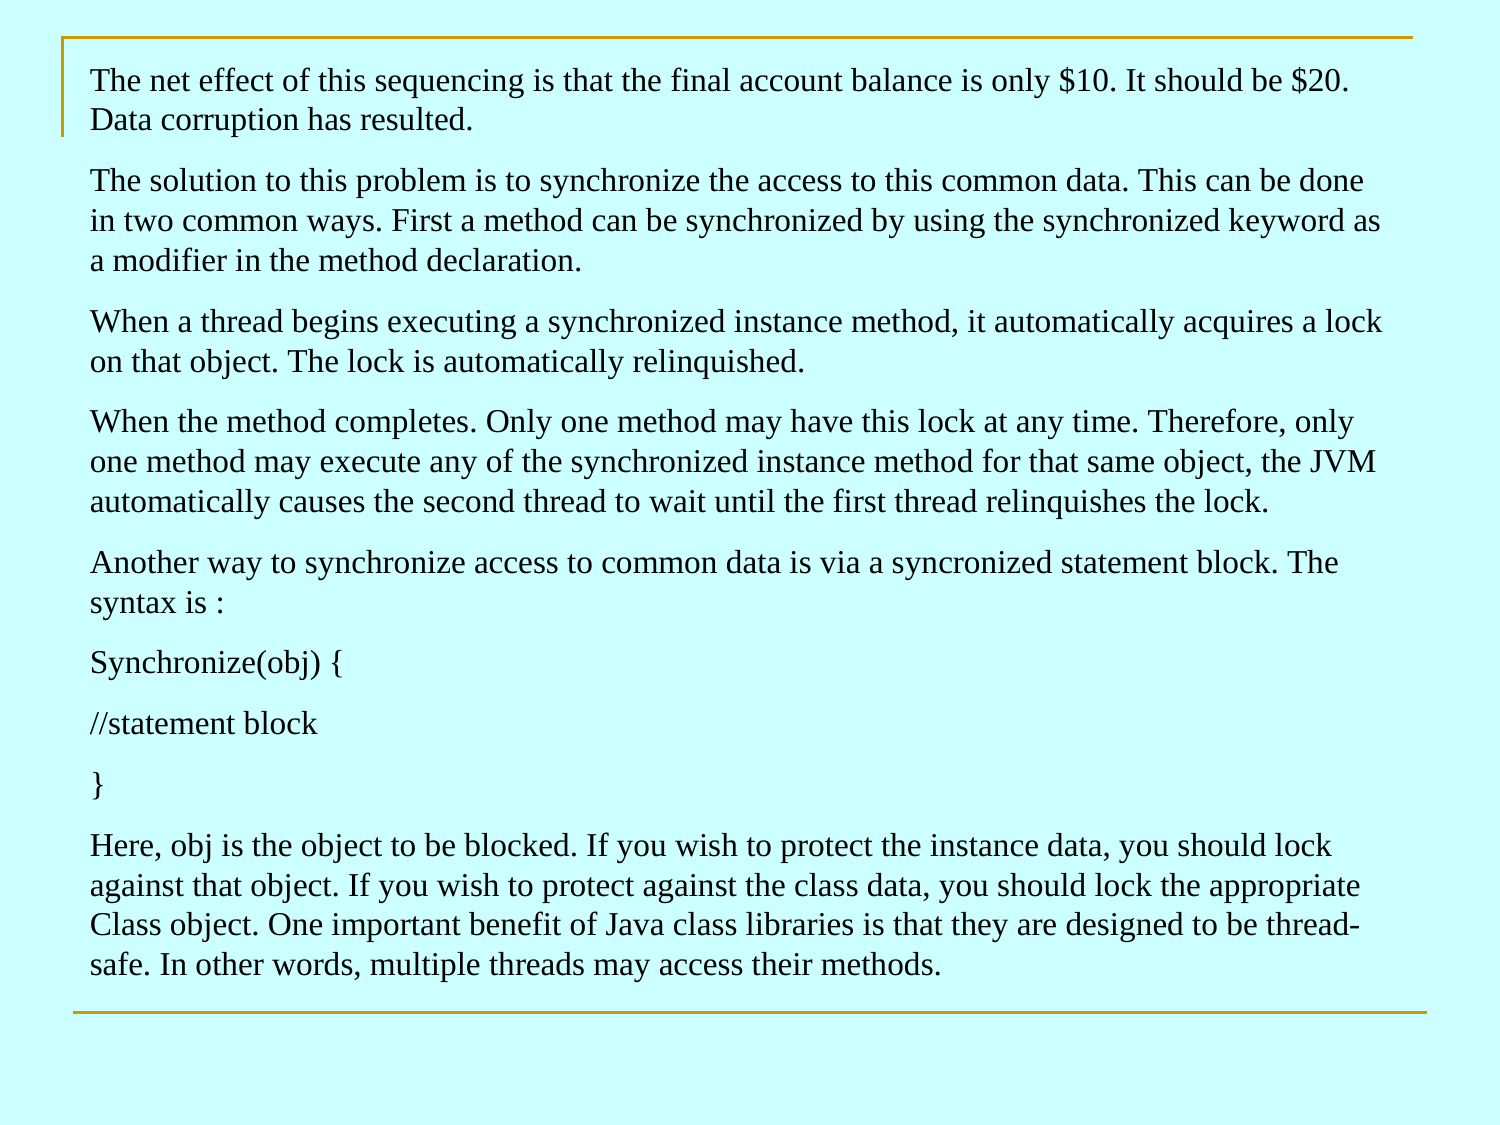

The net effect of this sequencing is that the final account balance is only $10. It should be $20. Data corruption has resulted.
The solution to this problem is to synchronize the access to this common data. This can be done in two common ways. First a method can be synchronized by using the synchronized keyword as a modifier in the method declaration.
When a thread begins executing a synchronized instance method, it automatically acquires a lock on that object. The lock is automatically relinquished.
When the method completes. Only one method may have this lock at any time. Therefore, only one method may execute any of the synchronized instance method for that same object, the JVM automatically causes the second thread to wait until the first thread relinquishes the lock.
Another way to synchronize access to common data is via a syncronized statement block. The syntax is :
Synchronize(obj) {
//statement block
}
Here, obj is the object to be blocked. If you wish to protect the instance data, you should lock against that object. If you wish to protect against the class data, you should lock the appropriate Class object. One important benefit of Java class libraries is that they are designed to be thread-safe. In other words, multiple threads may access their methods.